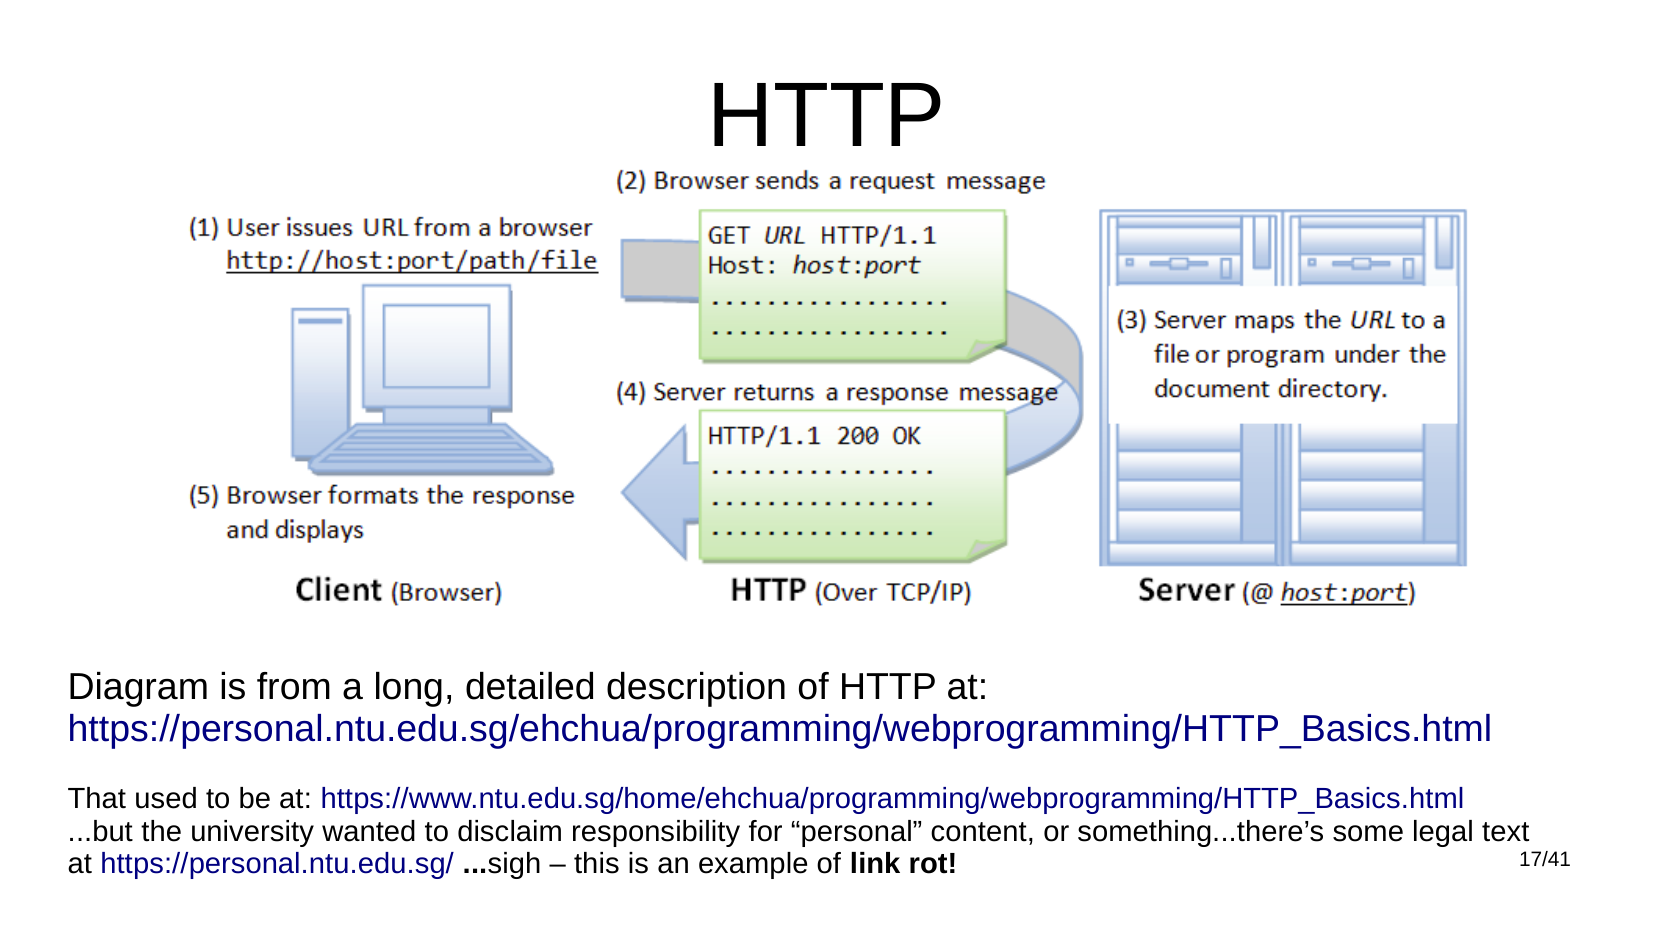

# HTTP
Diagram is from a long, detailed description of HTTP at:
https://personal.ntu.edu.sg/ehchua/programming/webprogramming/HTTP_Basics.html
That used to be at: https://www.ntu.edu.sg/home/ehchua/programming/webprogramming/HTTP_Basics.html
...but the university wanted to disclaim responsibility for “personal” content, or something...there’s some legal text at https://personal.ntu.edu.sg/ ...sigh – this is an example of link rot!
17